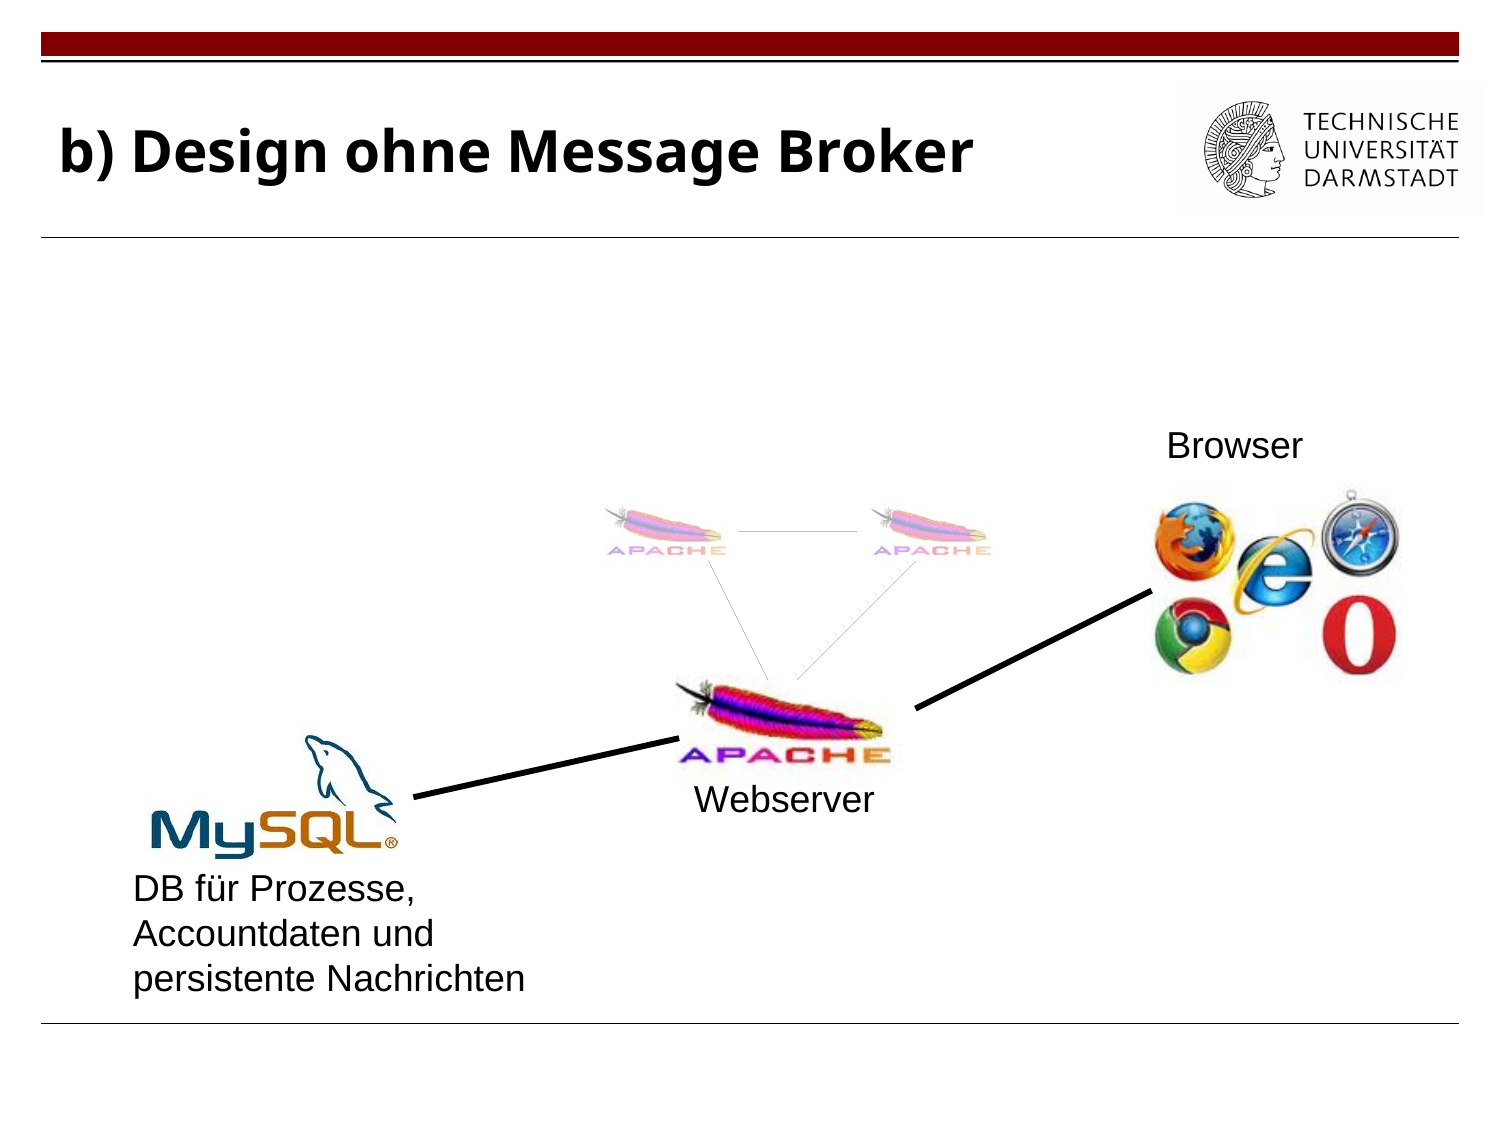

# b) Design ohne Message Broker
Browser
Webserver
DB für Prozesse, Accountdaten und persistente Nachrichten